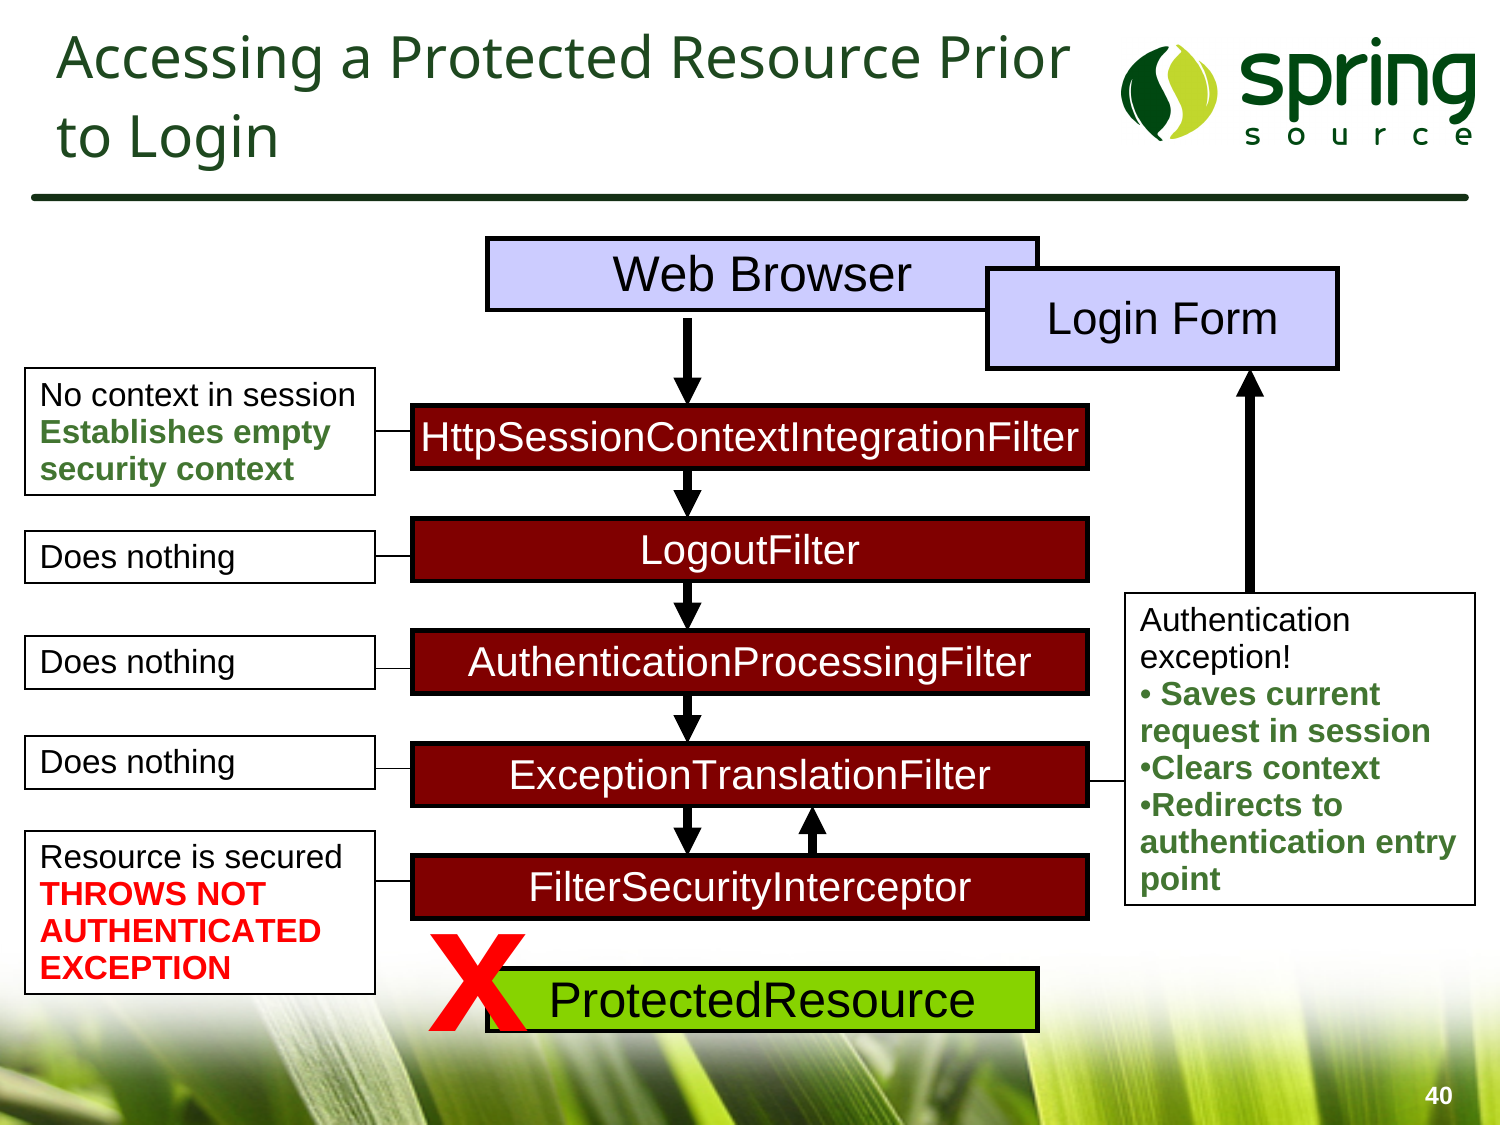

# Accessing a Protected Resource Prior to Login
Web Browser
Login Form
No context in session Establishes empty security context
HttpSessionContextIntegrationFilter
LogoutFilter
Does nothing
Authentication exception!
 Saves current request in session
Clears context
Redirects to authentication entry point
AuthenticationProcessingFilter
Does nothing
Does nothing
ExceptionTranslationFilter
Resource is secured THROWS NOT AUTHENTICATED EXCEPTION
FilterSecurityInterceptor
x
ProtectedResource